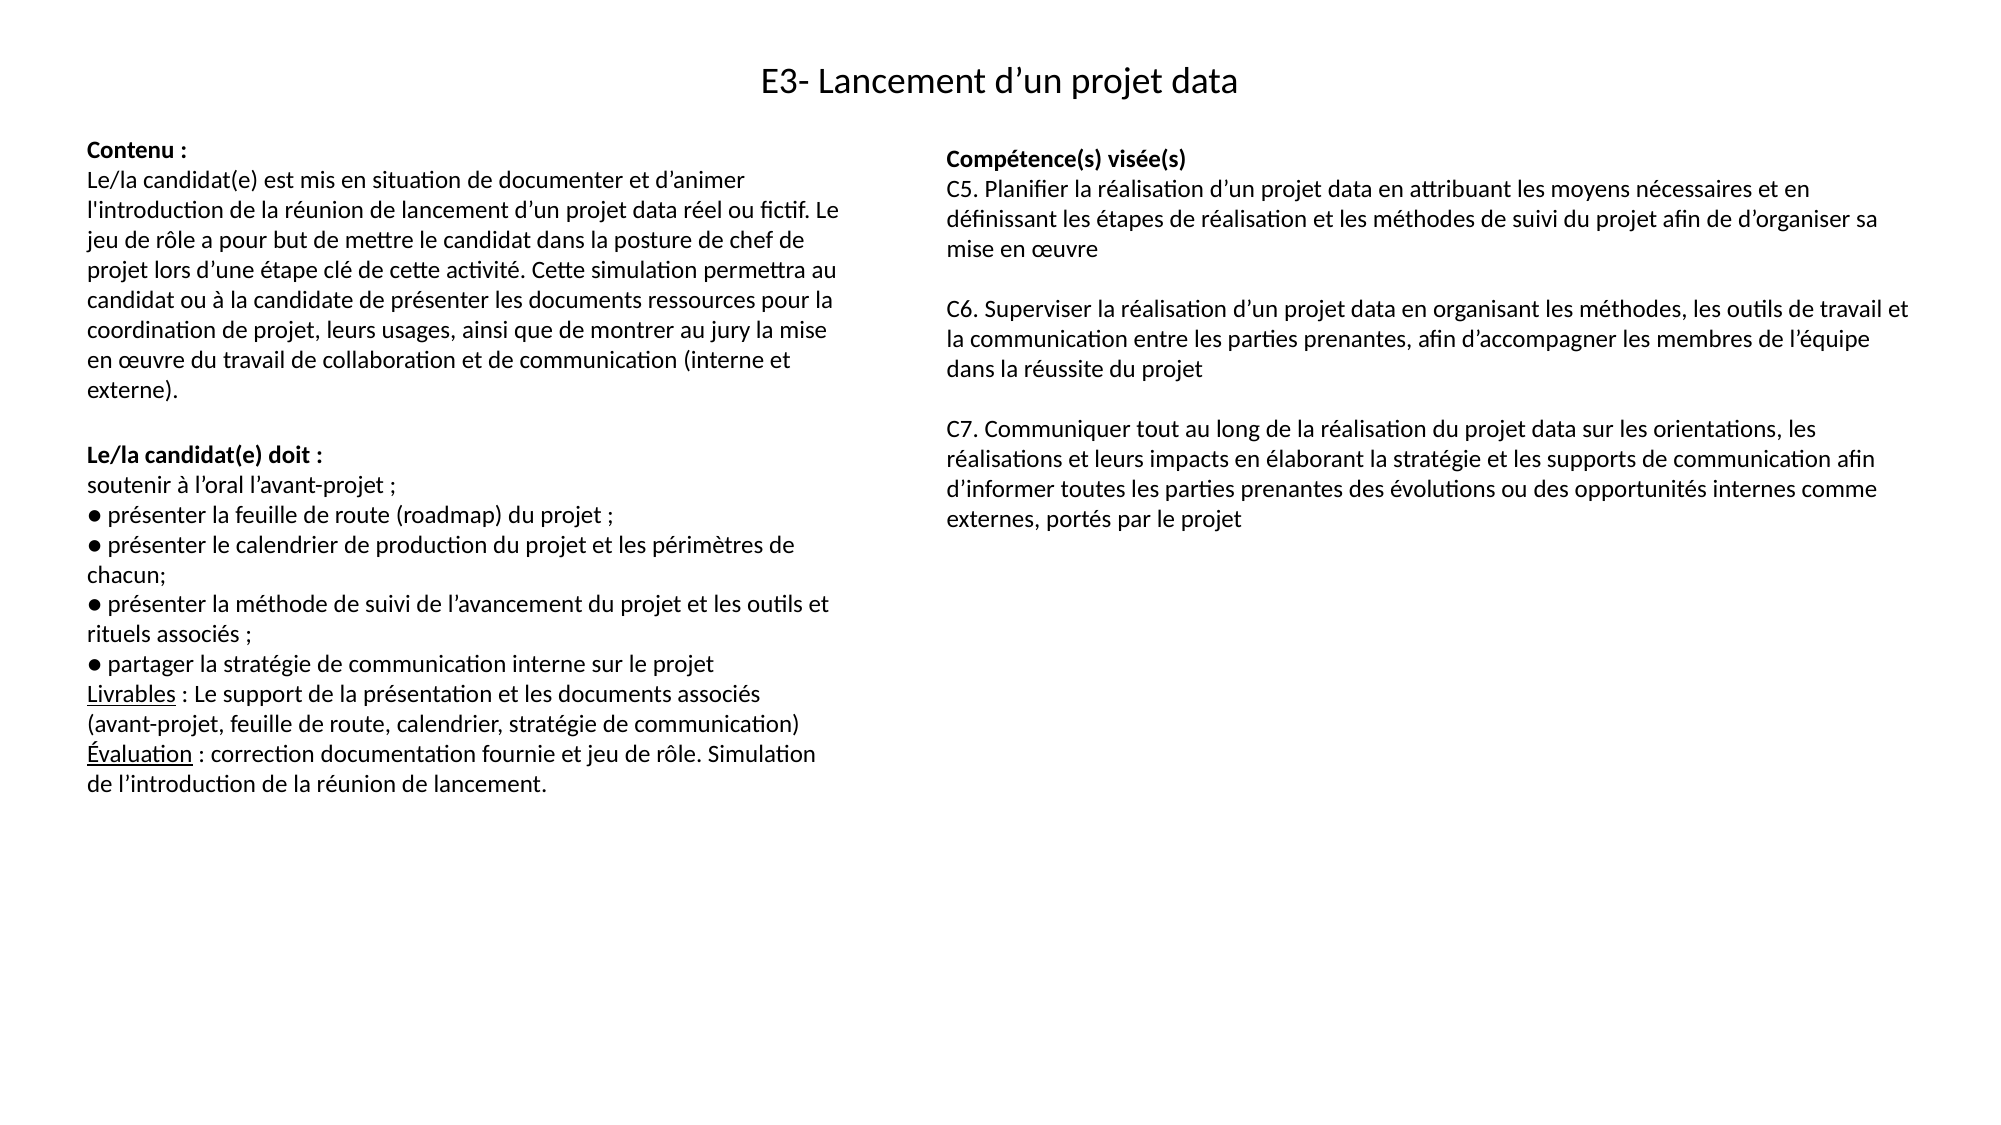

E3- Lancement d’un projet data
Contenu :
Le/la candidat(e) est mis en situation de documenter et d’animer l'introduction de la réunion de lancement d’un projet data réel ou fictif. Le jeu de rôle a pour but de mettre le candidat dans la posture de chef de projet lors d’une étape clé de cette activité. Cette simulation permettra au candidat ou à la candidate de présenter les documents ressources pour la coordination de projet, leurs usages, ainsi que de montrer au jury la mise en œuvre du travail de collaboration et de communication (interne et externe).
Compétence(s) visée(s)
C5. Planifier la réalisation d’un projet data en attribuant les moyens nécessaires et en définissant les étapes de réalisation et les méthodes de suivi du projet afin de d’organiser sa mise en œuvre
C6. Superviser la réalisation d’un projet data en organisant les méthodes, les outils de travail et la communication entre les parties prenantes, afin d’accompagner les membres de l’équipe dans la réussite du projet
C7. Communiquer tout au long de la réalisation du projet data sur les orientations, les réalisations et leurs impacts en élaborant la stratégie et les supports de communication afin d’informer toutes les parties prenantes des évolutions ou des opportunités internes comme externes, portés par le projet
Le/la candidat(e) doit :
soutenir à l’oral l’avant-projet ;
● présenter la feuille de route (roadmap) du projet ;
● présenter le calendrier de production du projet et les périmètres de chacun;
● présenter la méthode de suivi de l’avancement du projet et les outils et rituels associés ;
● partager la stratégie de communication interne sur le projet
Livrables : Le support de la présentation et les documents associés (avant-projet, feuille de route, calendrier, stratégie de communication)
Évaluation : correction documentation fournie et jeu de rôle. Simulation de l’introduction de la réunion de lancement.